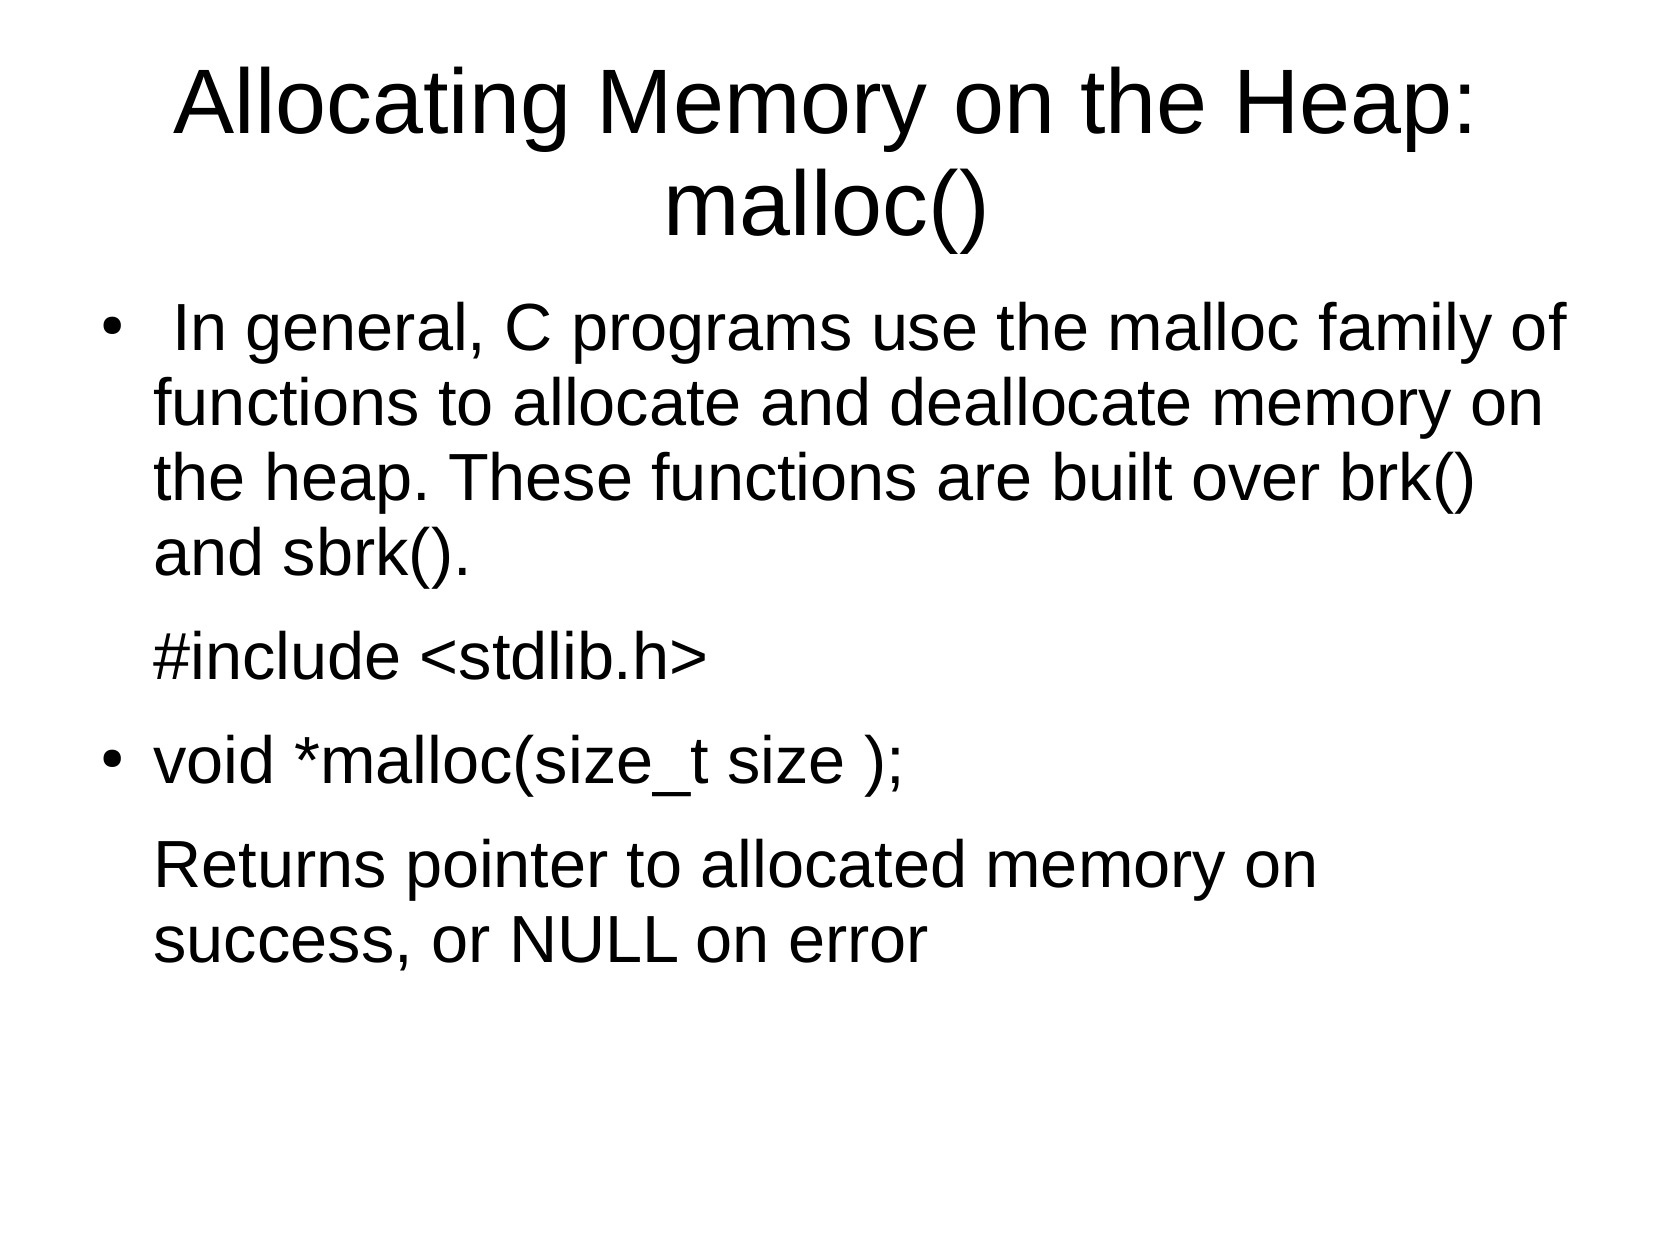

# Allocating Memory on the Heap: malloc()
 In general, C programs use the malloc family of functions to allocate and deallocate memory on the heap. These functions are built over brk() and sbrk().
#include <stdlib.h>
void *malloc(size_t size );
Returns pointer to allocated memory on success, or NULL on error